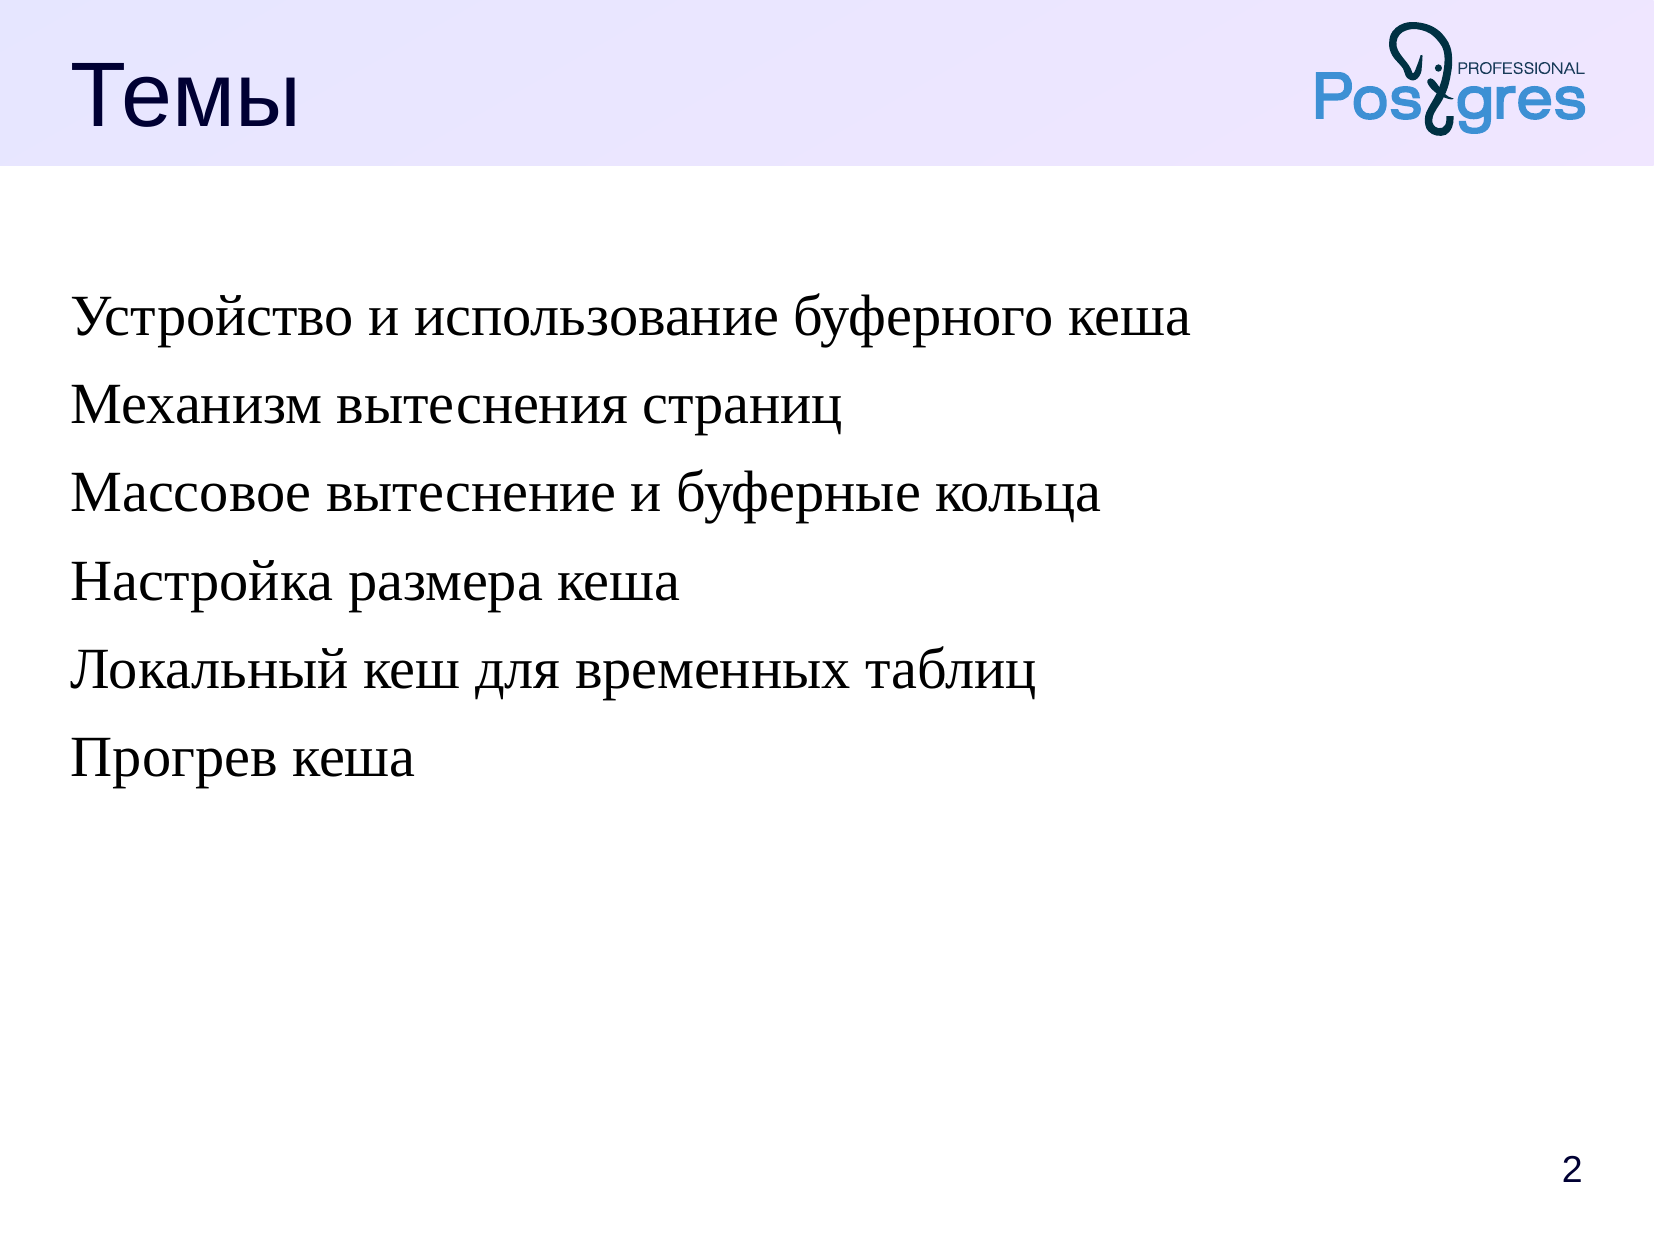

# Темы
Устройство и использование буферного кеша
Механизм вытеснения страниц
Массовое вытеснение и буферные кольца
Настройка размера кеша
Локальный кеш для временных таблиц
Прогрев кеша